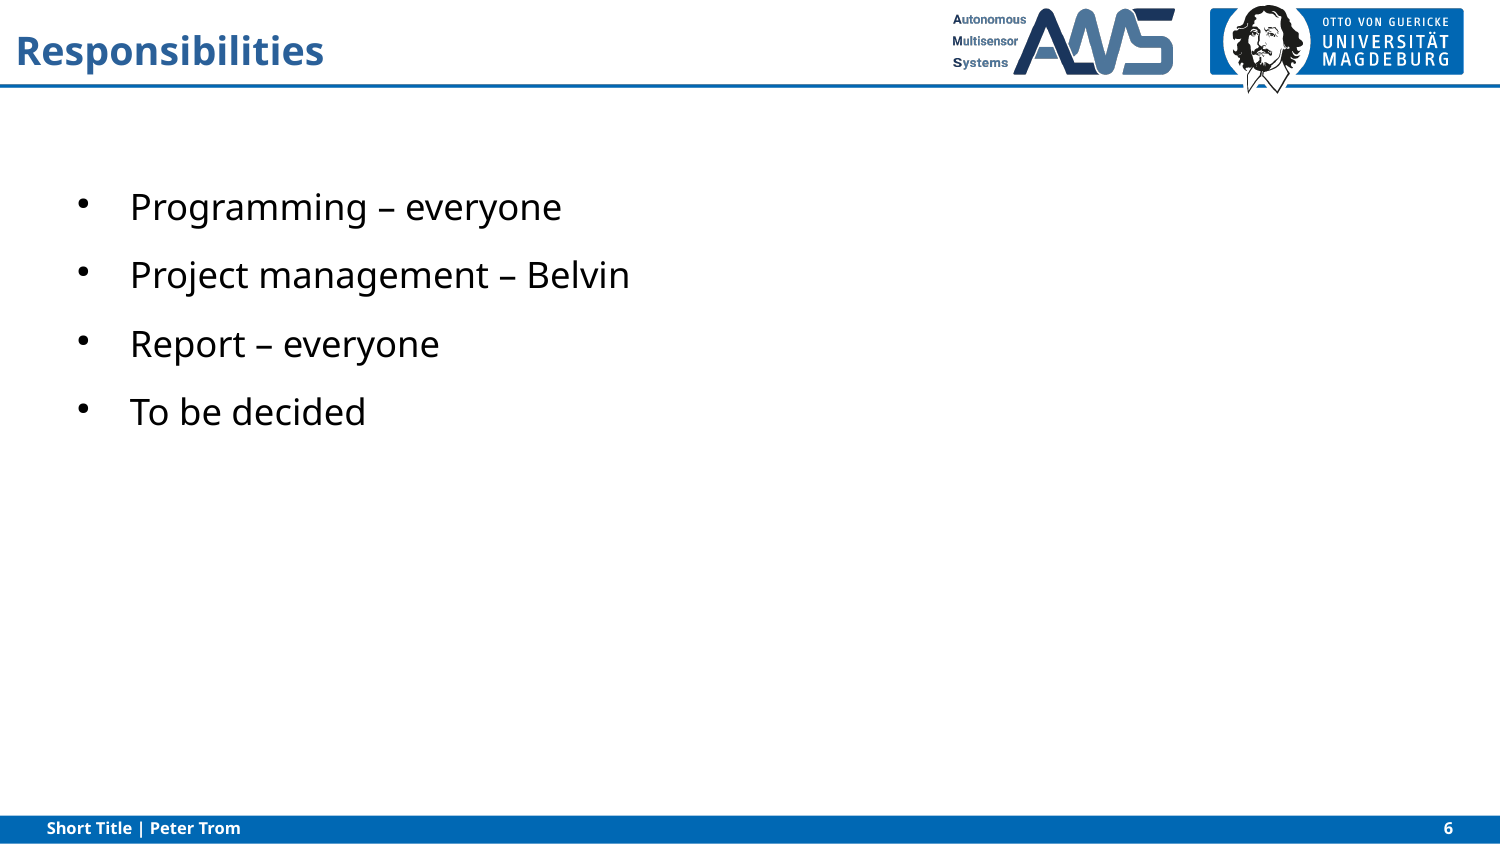

# Responsibilities
Programming – everyone
Project management – Belvin
Report – everyone
To be decided
Short Title | Peter Trom
6